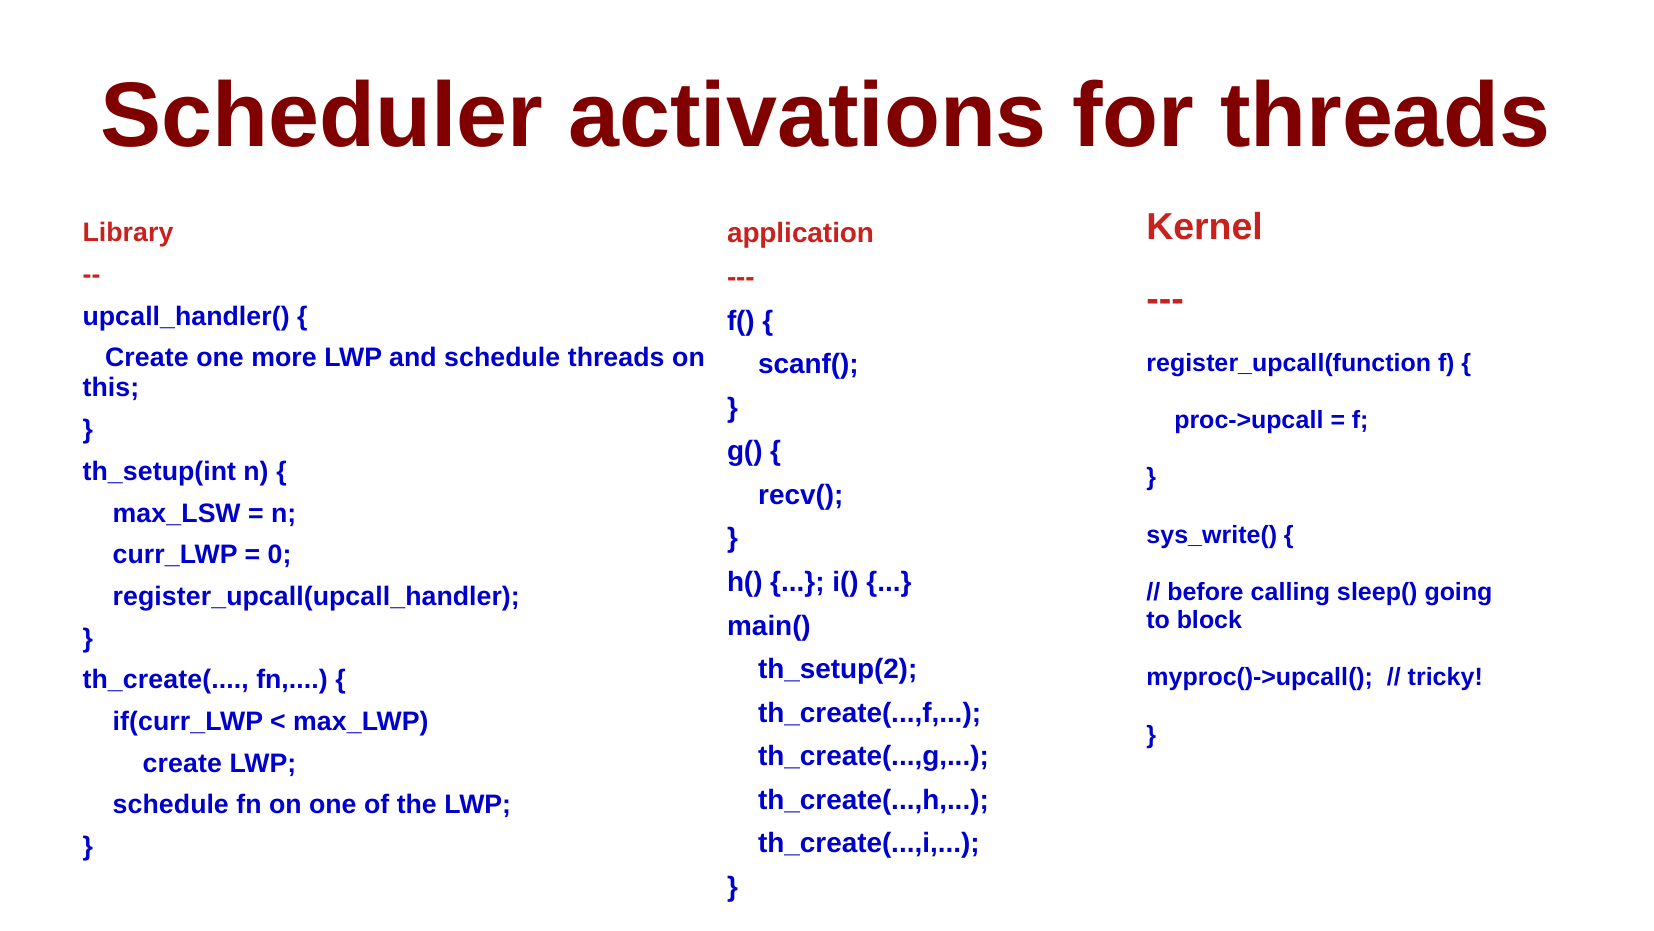

# Scheduler activations for threads
Kernel
---
register_upcall(function f) {
 proc->upcall = f;
}
sys_write() {
// before calling sleep() going to block
myproc()->upcall(); // tricky!
}
Library
--
upcall_handler() {
 Create one more LWP and schedule threads on this;
}
th_setup(int n) {
 max_LSW = n;
 curr_LWP = 0;
 register_upcall(upcall_handler);
}
th_create(...., fn,....) {
 if(curr_LWP < max_LWP)
 create LWP;
 schedule fn on one of the LWP;
}
application
---
f() {
 scanf();
}
g() {
 recv();
}
h() {...}; i() {...}
main()
 th_setup(2);
 th_create(...,f,...);
 th_create(...,g,...);
 th_create(...,h,...);
 th_create(...,i,...);
}